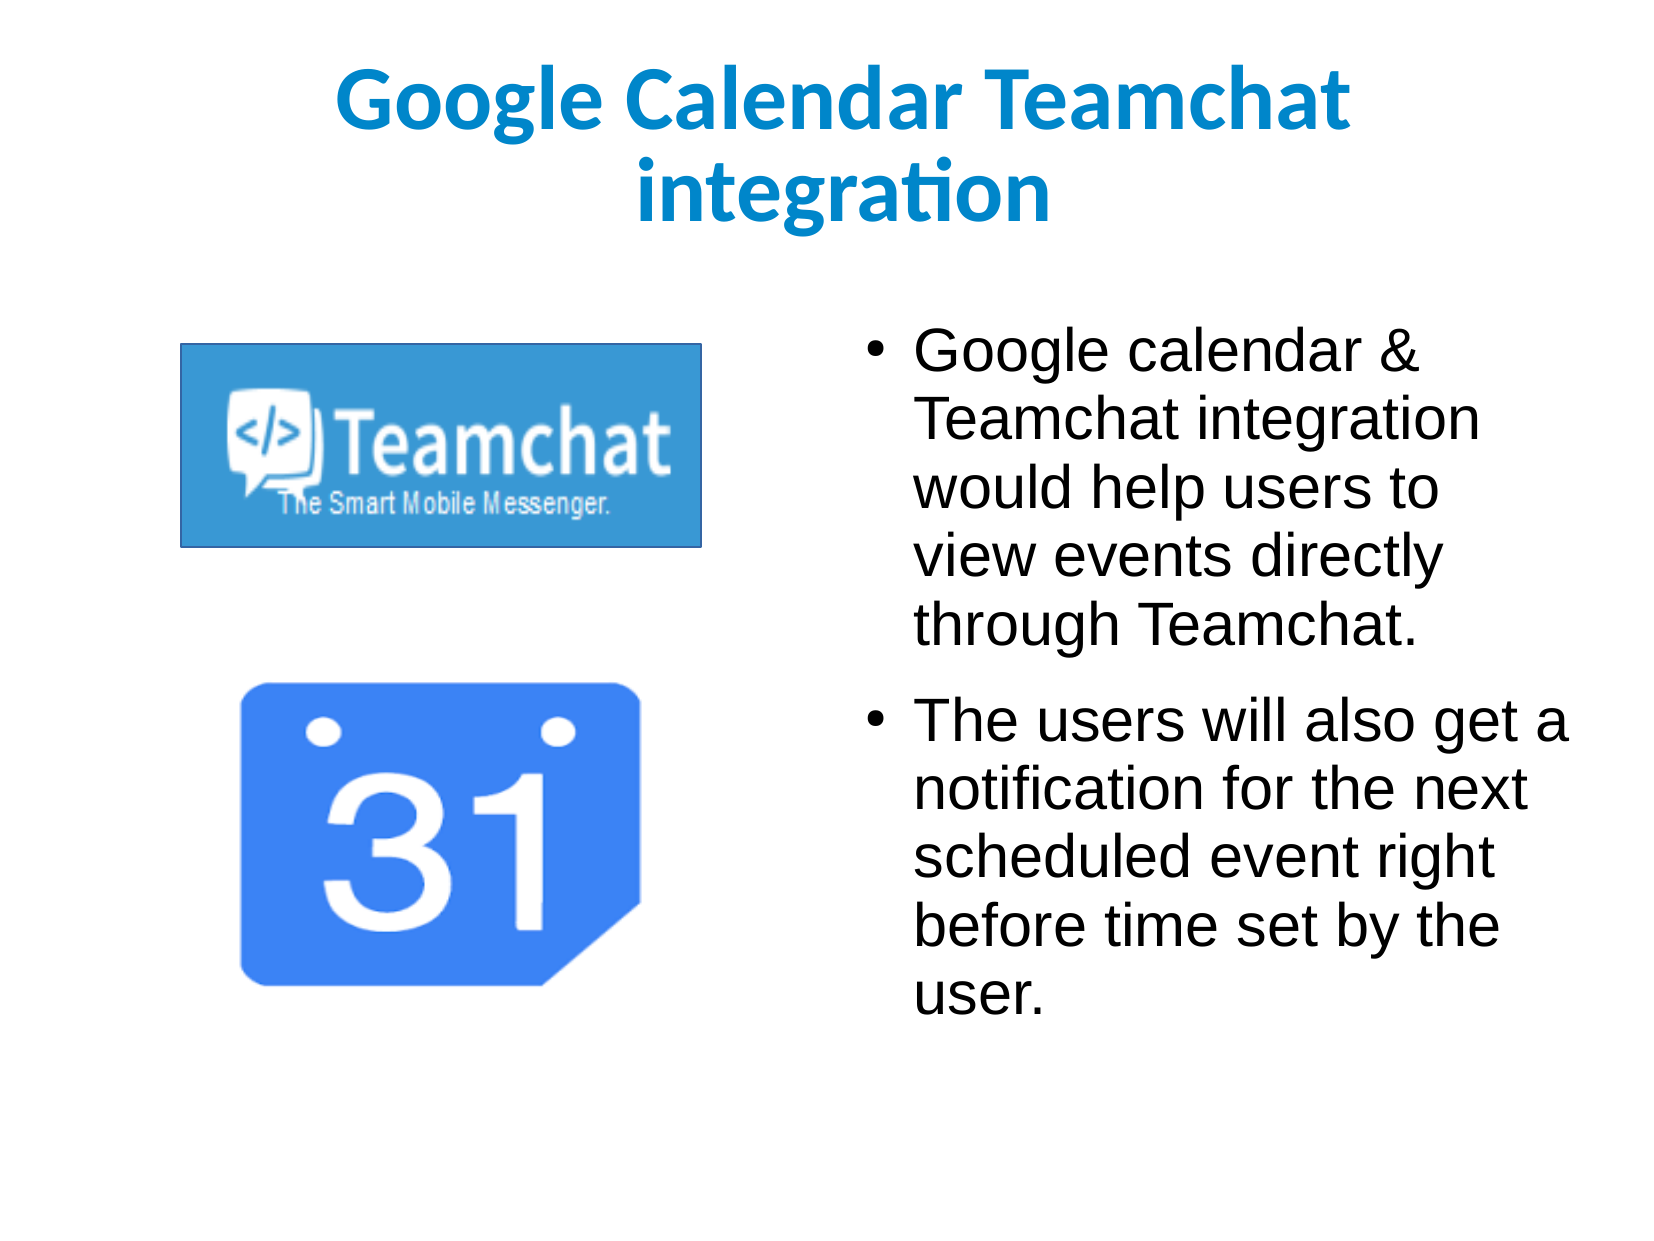

# Google Calendar Teamchat integration
Google calendar & Teamchat integration would help users to view events directly through Teamchat.
The users will also get a notification for the next scheduled event right before time set by the user.